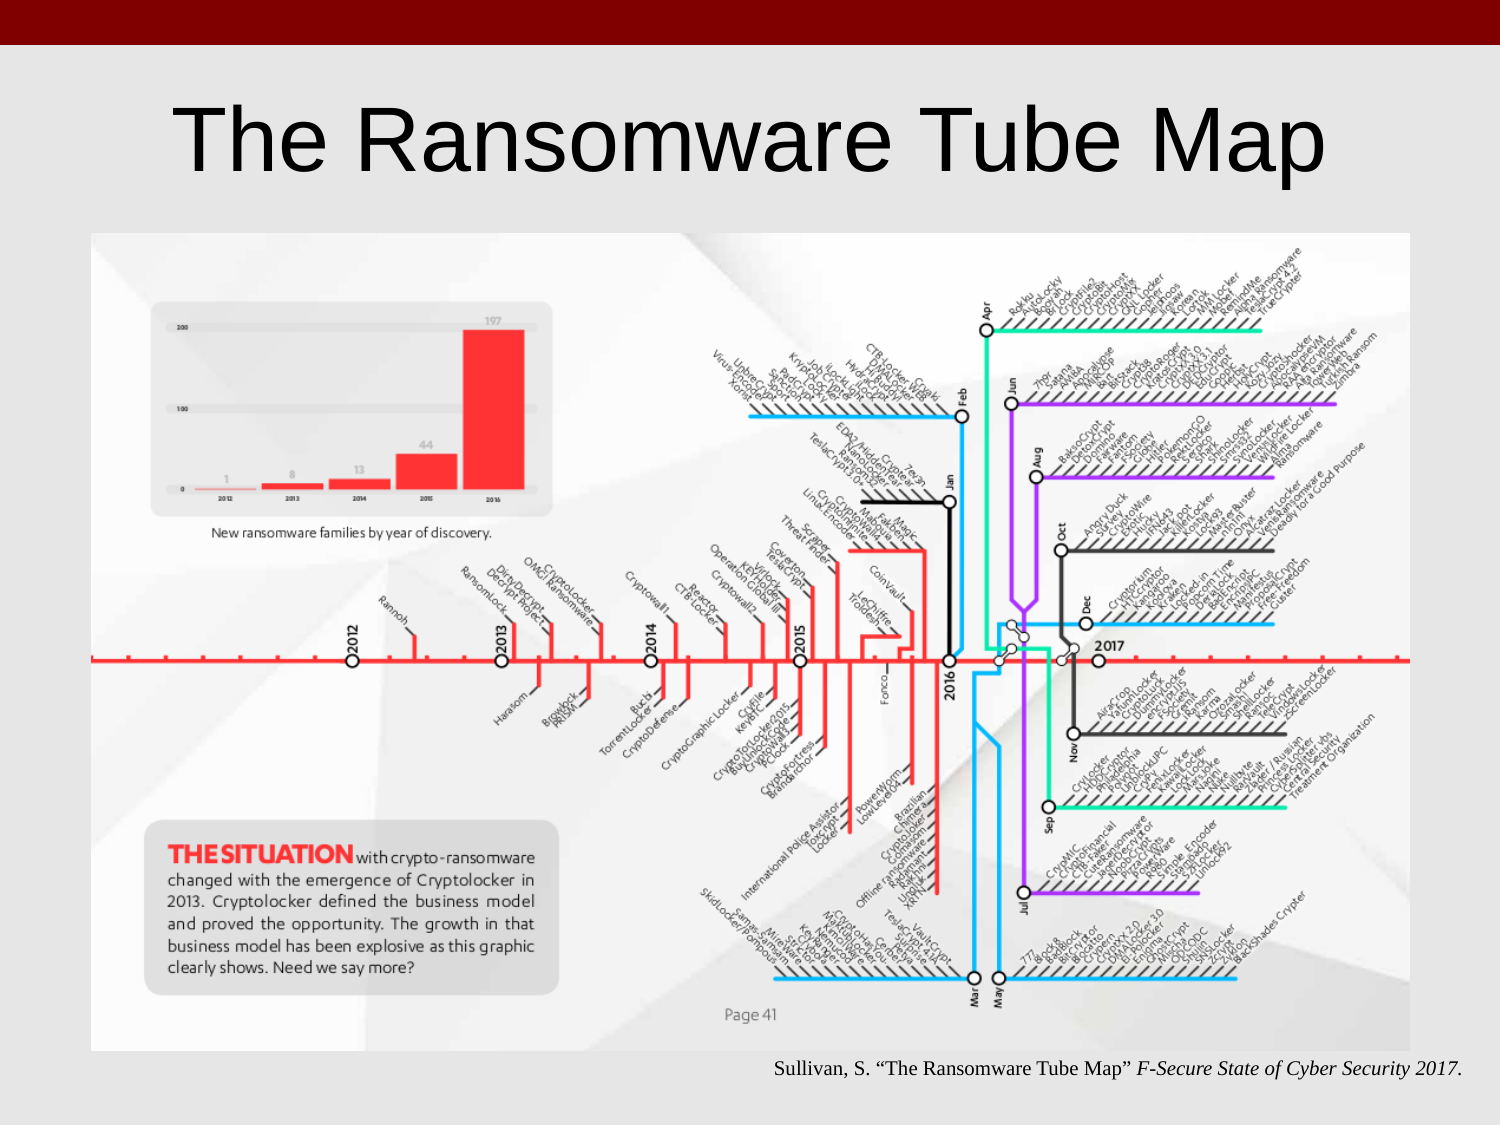

# The Ransomware Tube Map
Sullivan, S. “The Ransomware Tube Map” F-Secure State of Cyber Security 2017.